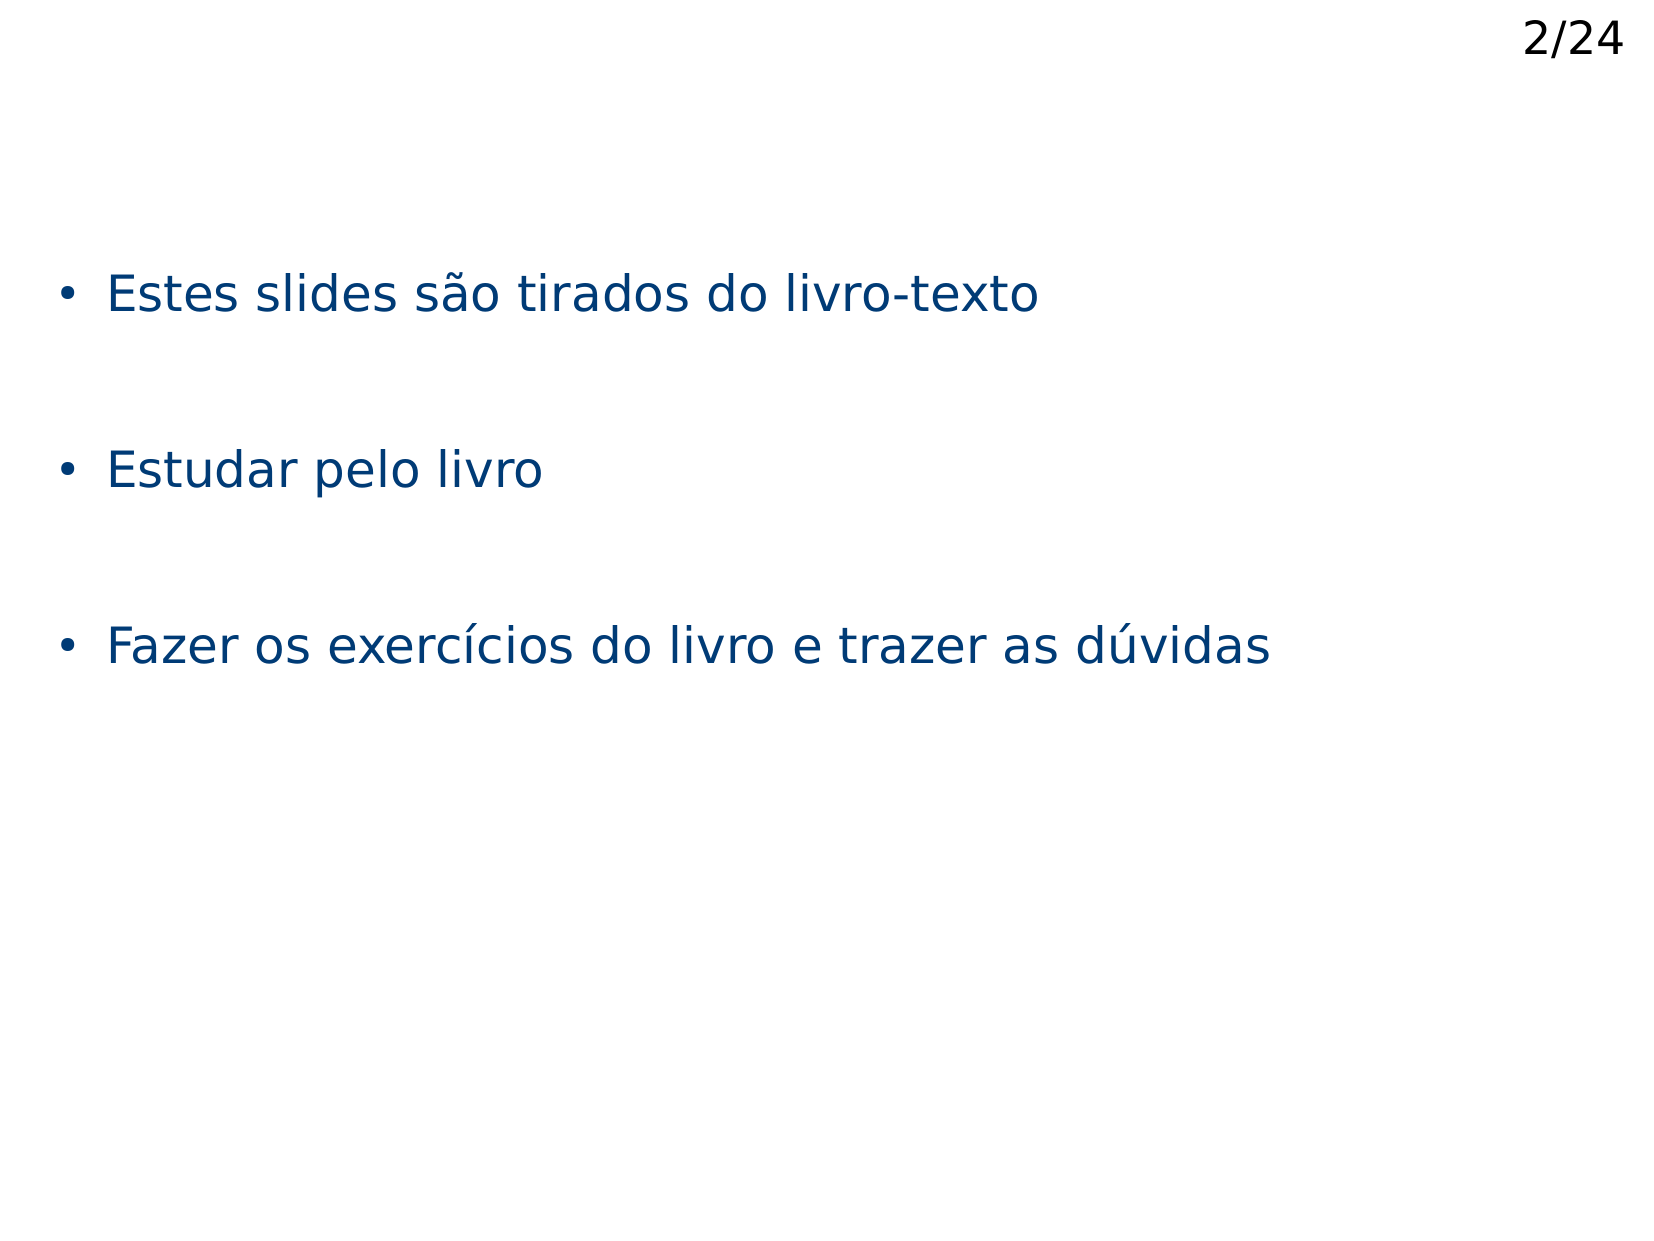

2
#
Estes slides são tirados do livro-texto
Estudar pelo livro
Fazer os exercícios do livro e trazer as dúvidas